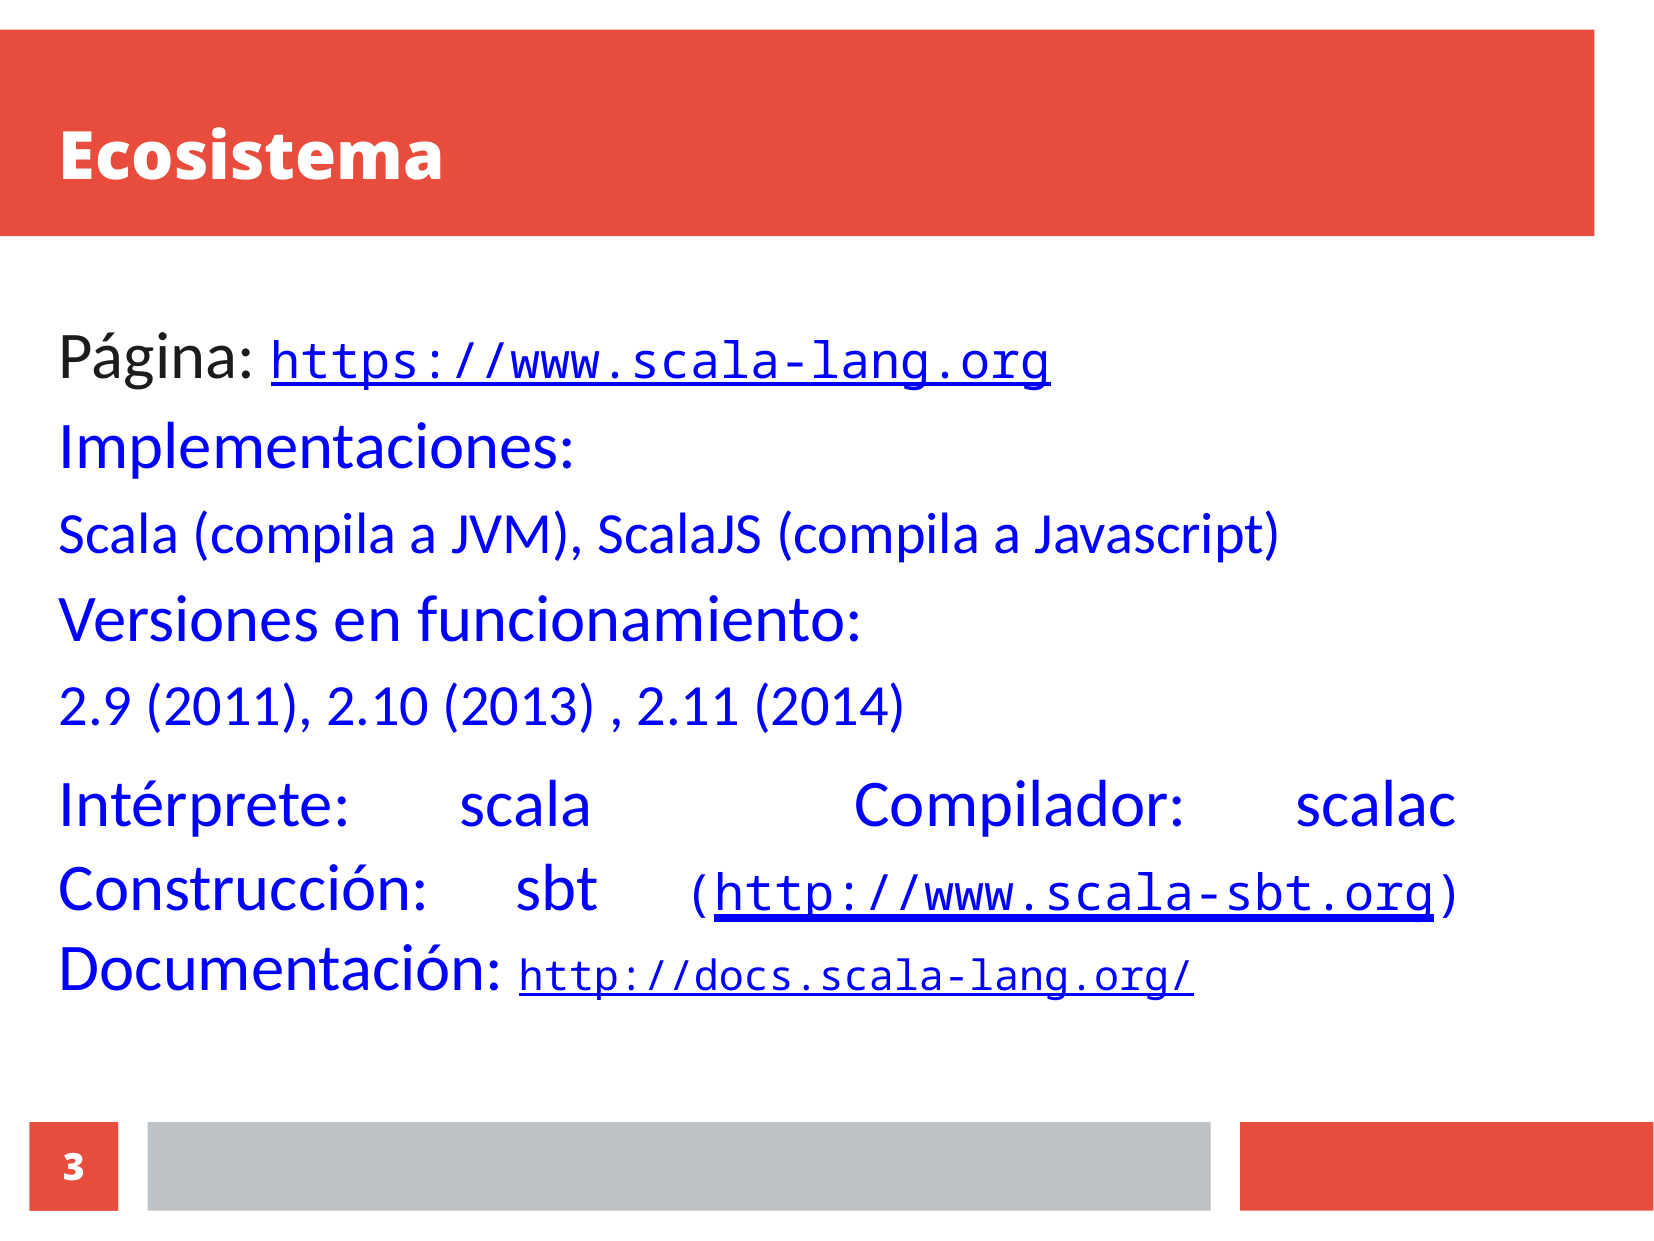

# Ecosistema
Página: https://www.scala-lang.org
Implementaciones:
Scala (compila a JVM), ScalaJS (compila a Javascript)
Versiones en funcionamiento:
2.9 (2011), 2.10 (2013) , 2.11 (2014)
Intérprete: scala	Compilador: scalac Construcción: sbt (http://www.scala-sbt.org) Documentación: http://docs.scala-lang.org/
3